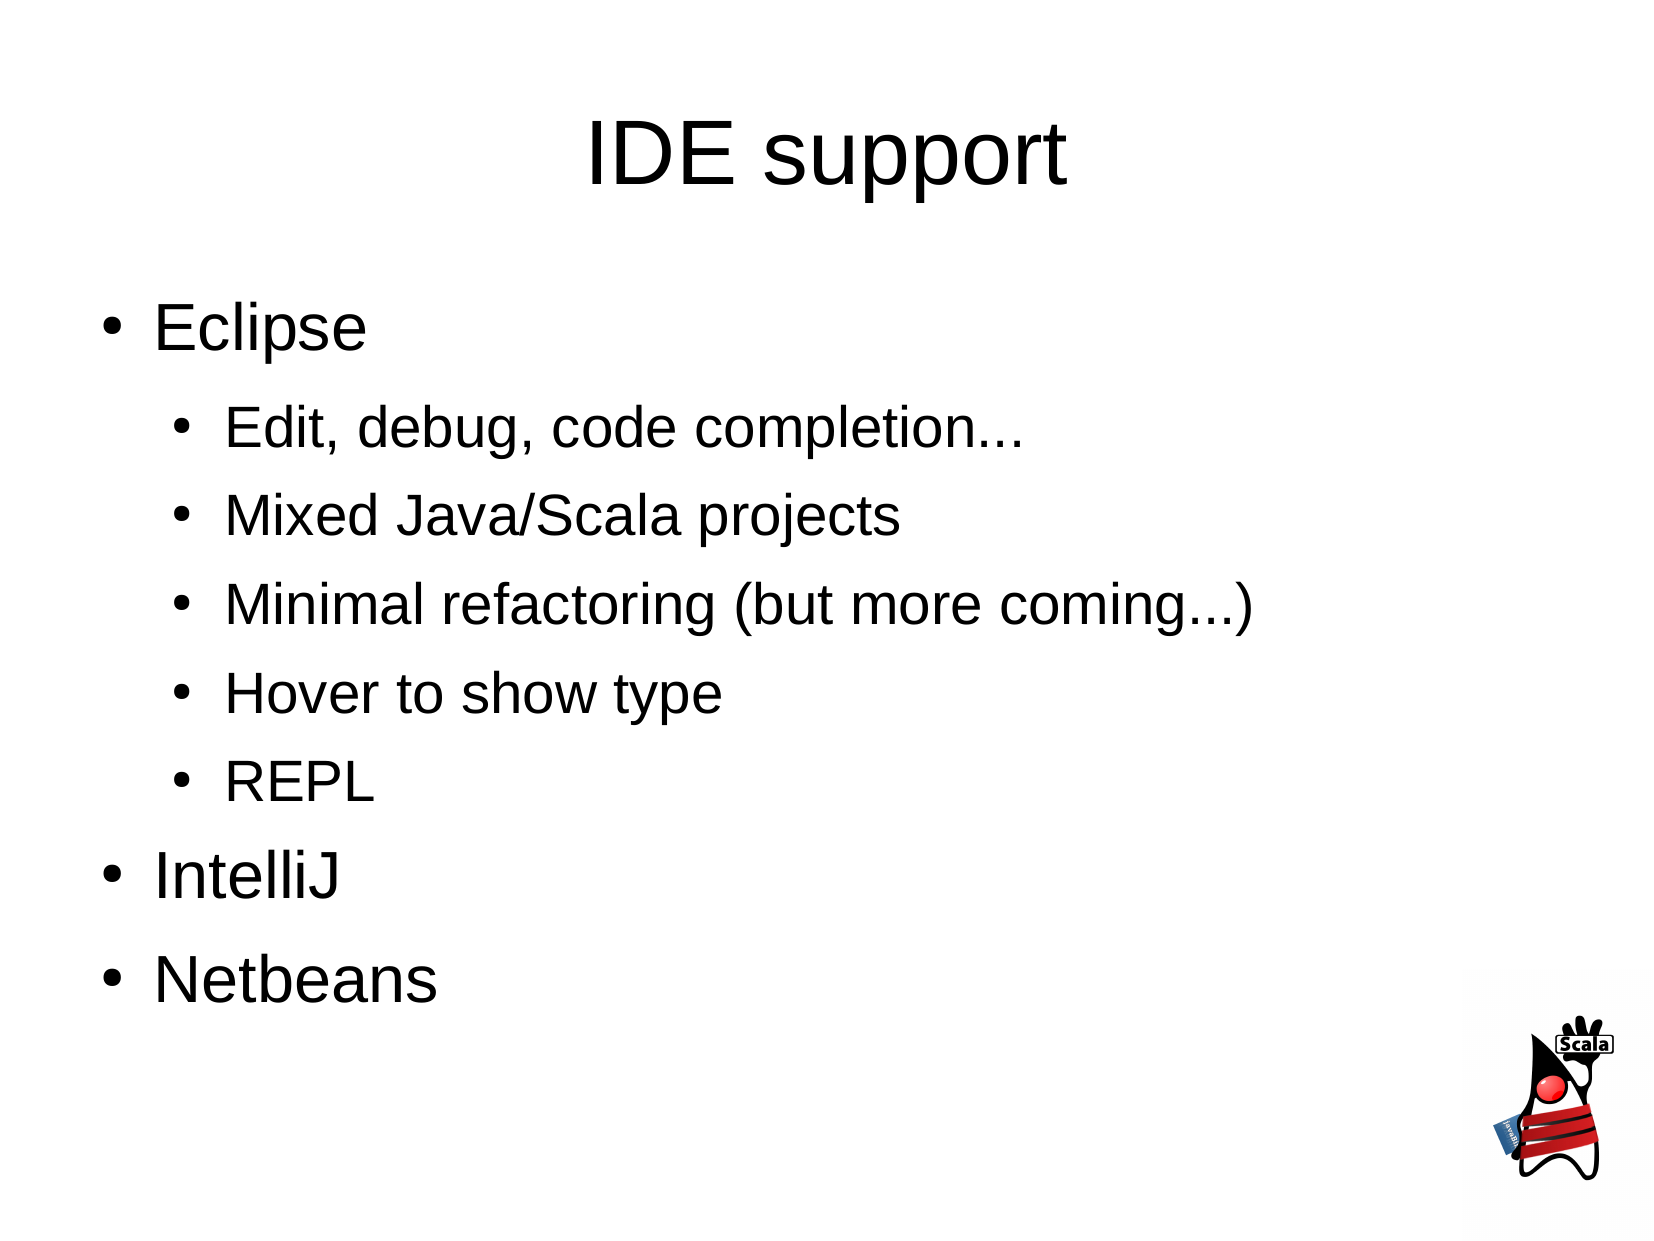

# IDE support
Eclipse
Edit, debug, code completion...
Mixed Java/Scala projects
Minimal refactoring (but more coming...)
Hover to show type
REPL
IntelliJ
Netbeans